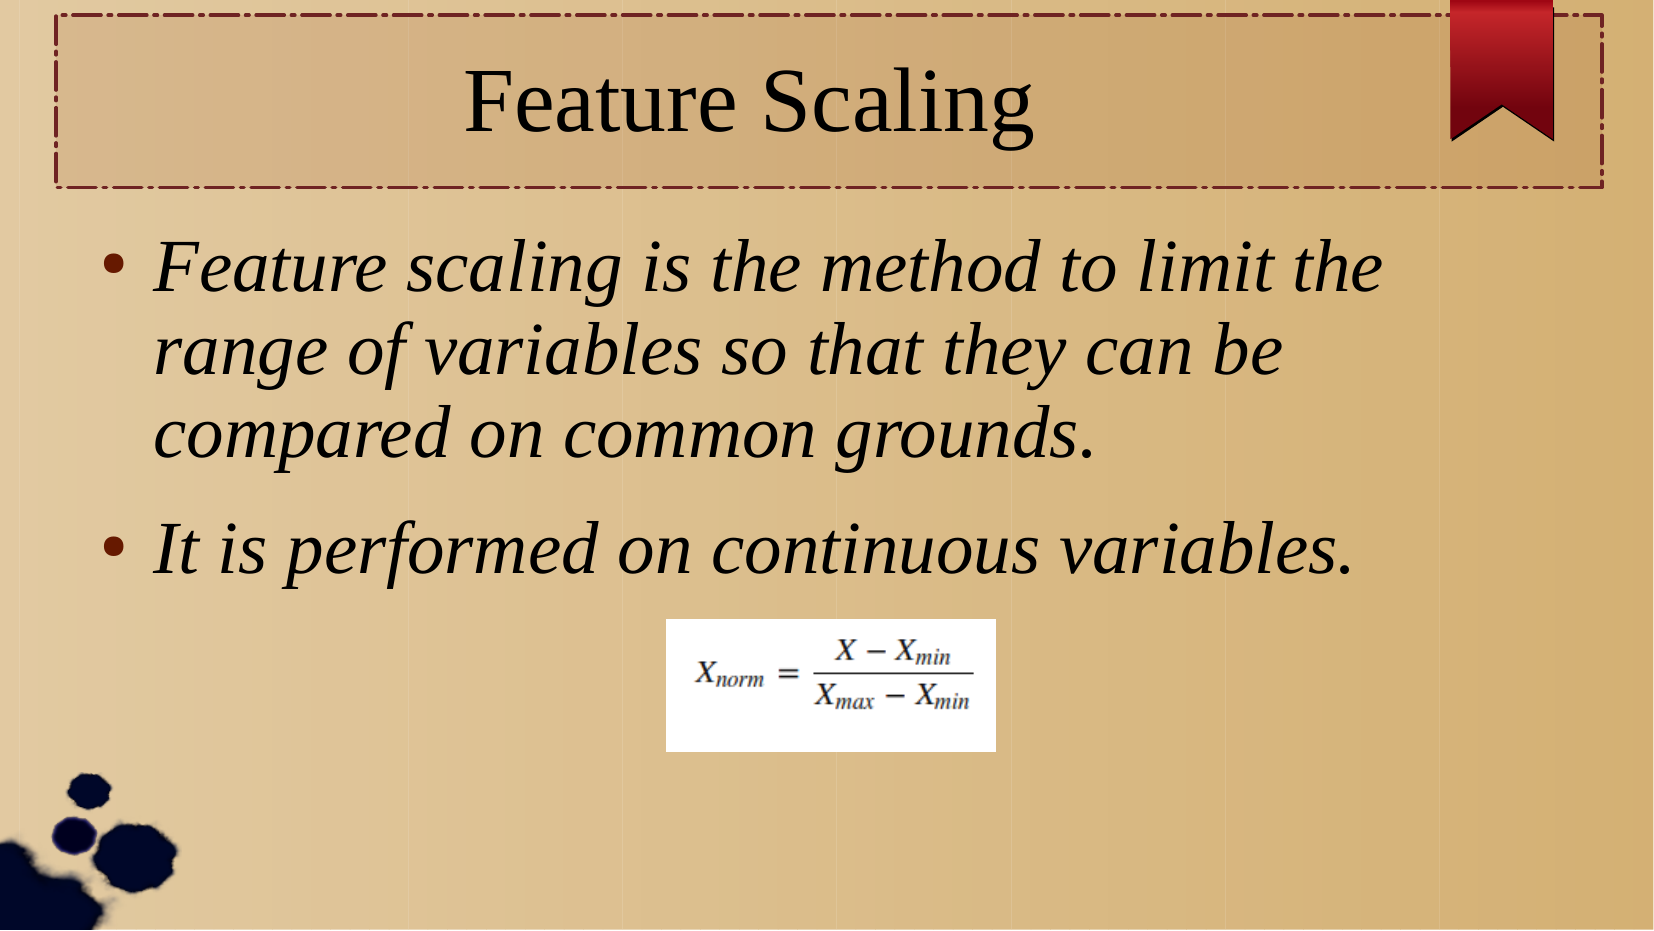

# Feature Scaling
Feature scaling is the method to limit the range of variables so that they can be compared on common grounds.
It is performed on continuous variables.